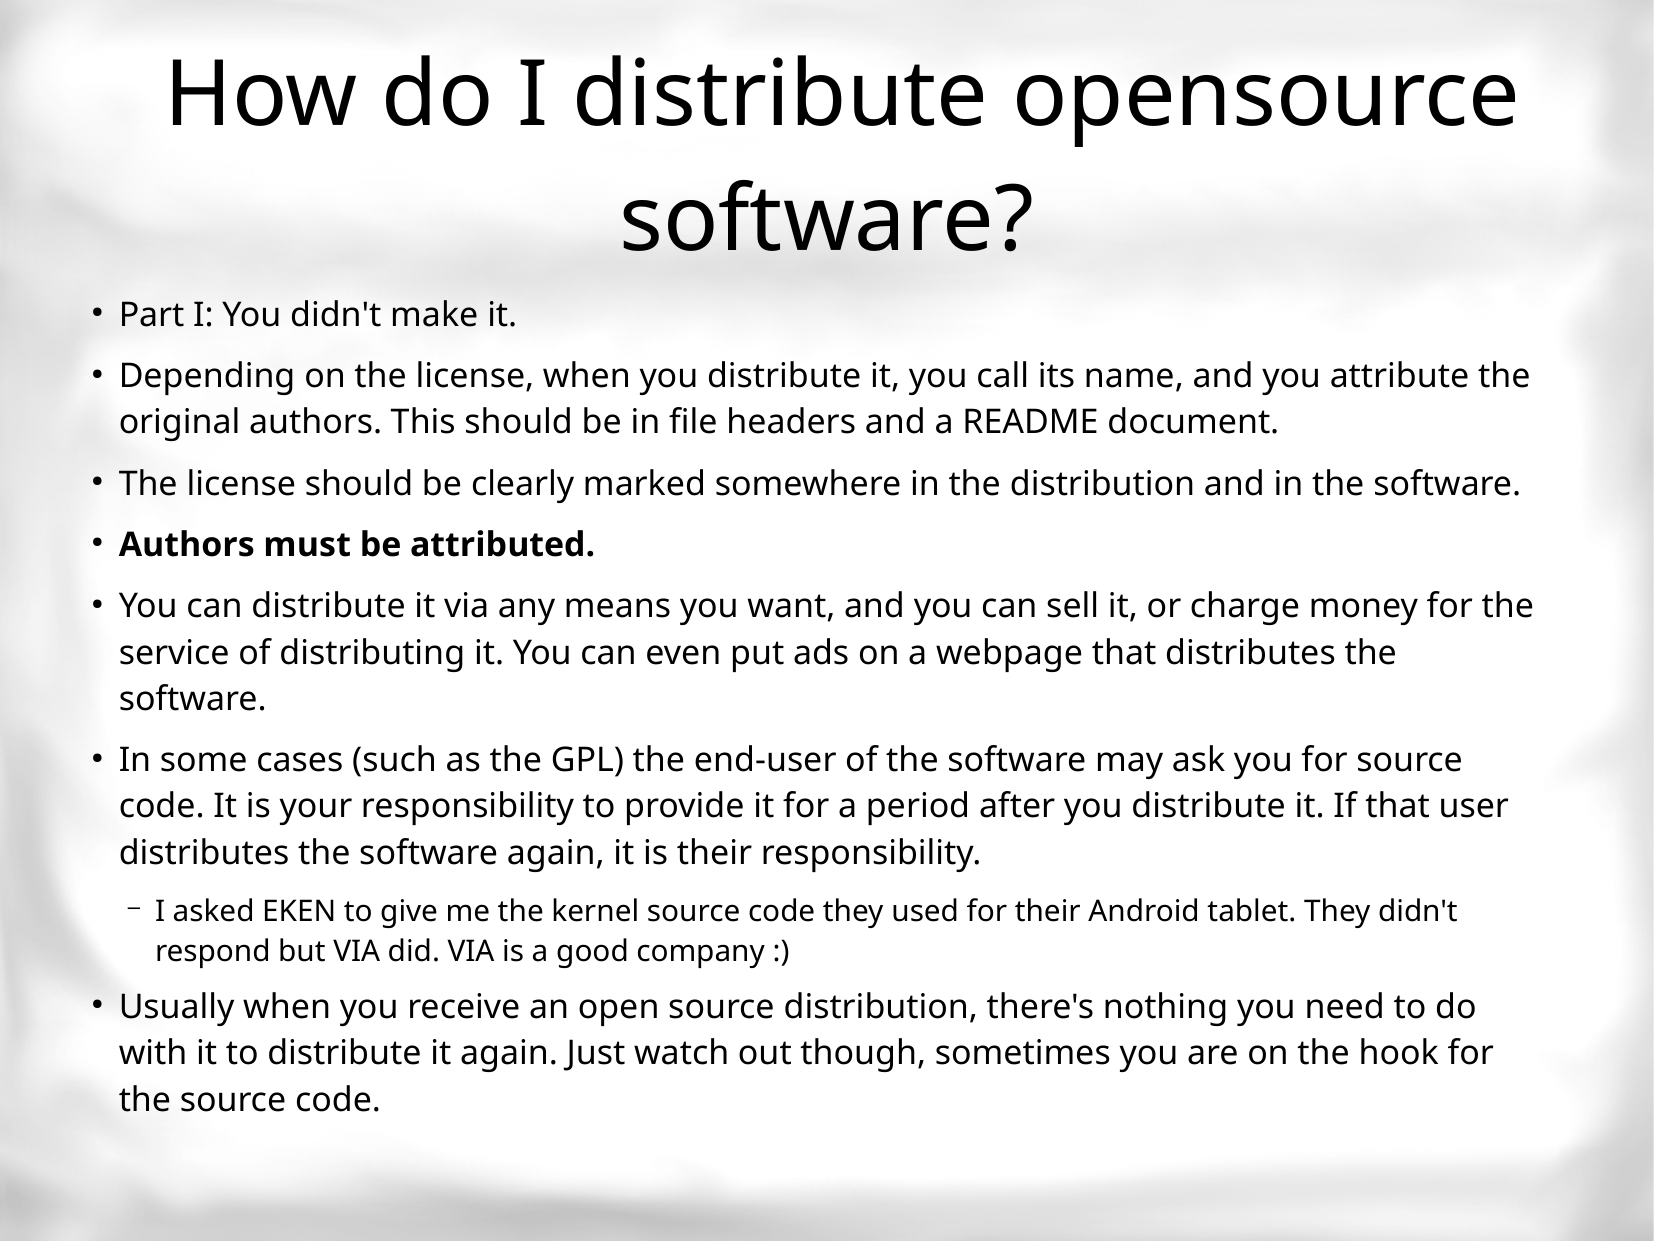

# How do I distribute opensource software?
Part I: You didn't make it.
Depending on the license, when you distribute it, you call its name, and you attribute the original authors. This should be in file headers and a README document.
The license should be clearly marked somewhere in the distribution and in the software.
Authors must be attributed.
You can distribute it via any means you want, and you can sell it, or charge money for the service of distributing it. You can even put ads on a webpage that distributes the software.
In some cases (such as the GPL) the end-user of the software may ask you for source code. It is your responsibility to provide it for a period after you distribute it. If that user distributes the software again, it is their responsibility.
I asked EKEN to give me the kernel source code they used for their Android tablet. They didn't respond but VIA did. VIA is a good company :)
Usually when you receive an open source distribution, there's nothing you need to do with it to distribute it again. Just watch out though, sometimes you are on the hook for the source code.